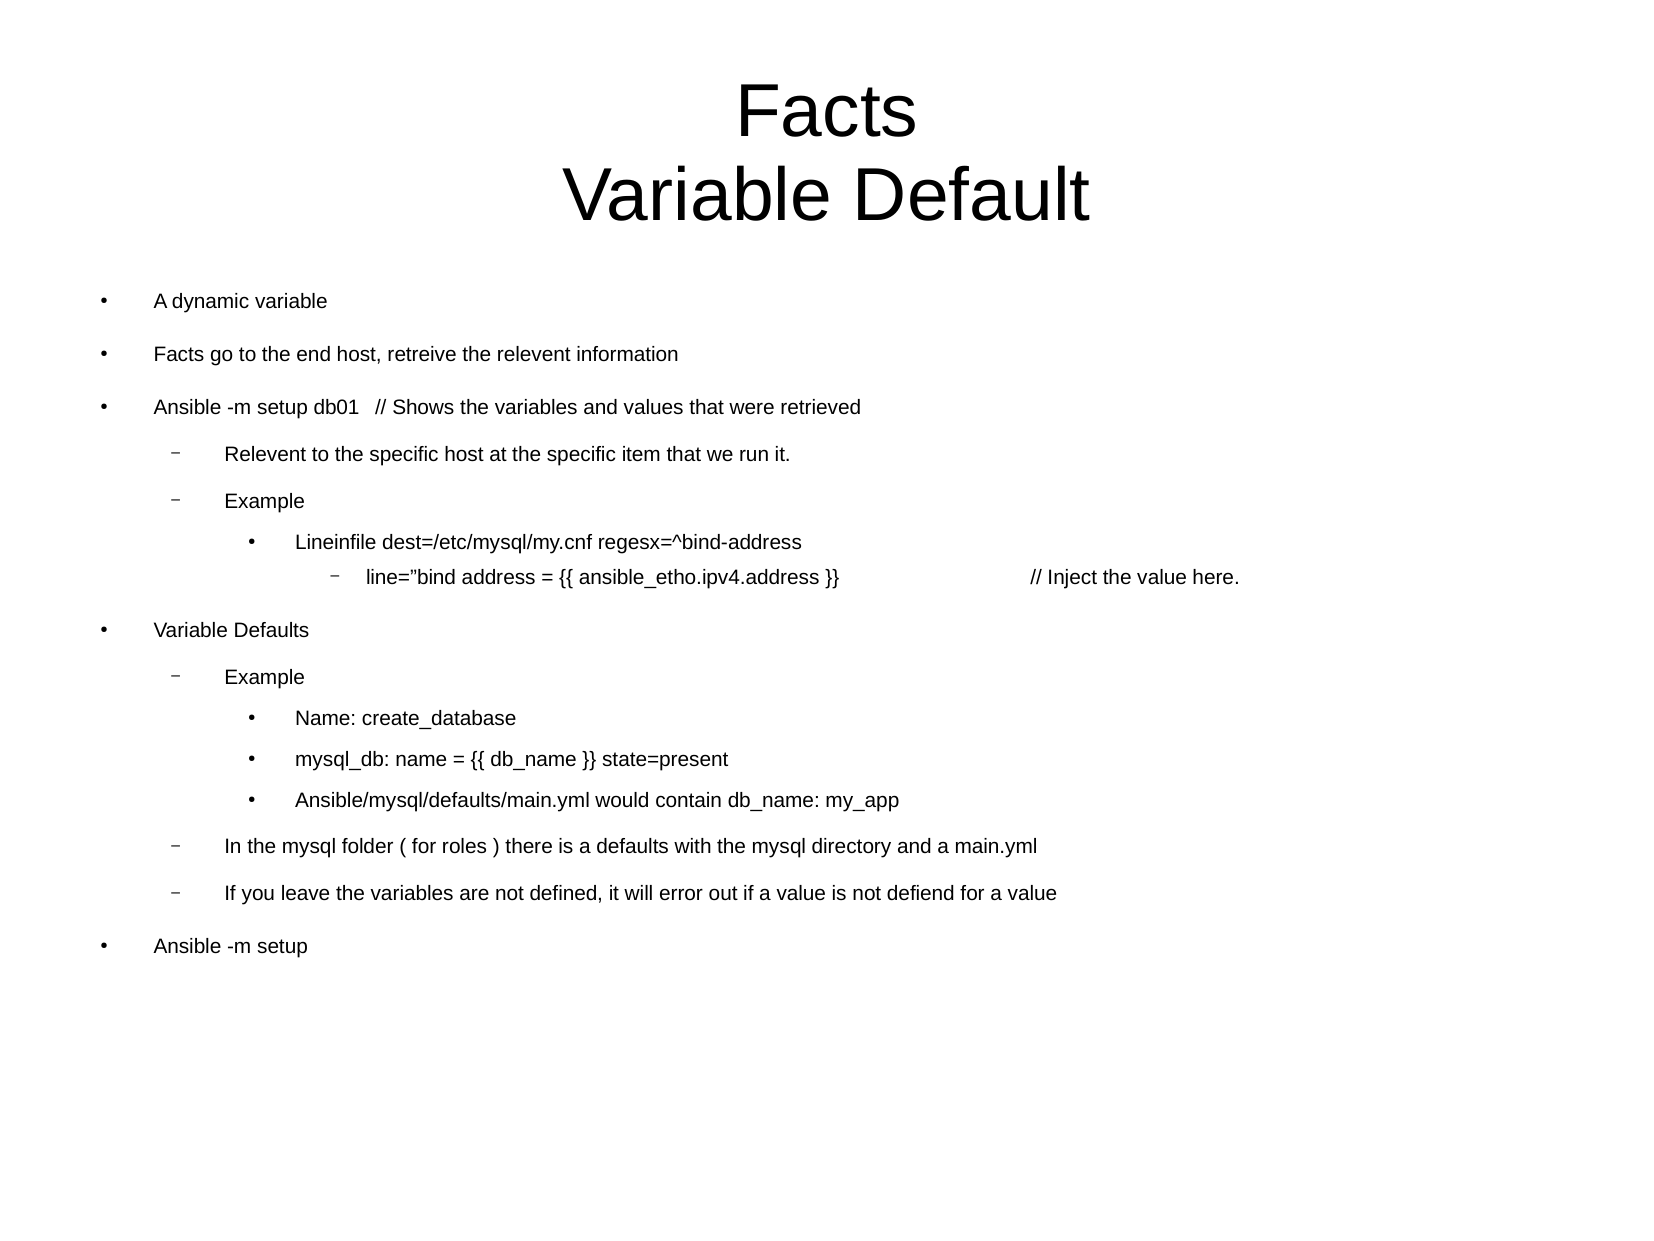

# Facts Variable Default
A dynamic variable
Facts go to the end host, retreive the relevent information
Ansible -m setup db01 	// Shows the variables and values that were retrieved
Relevent to the specific host at the specific item that we run it.
Example
Lineinfile dest=/etc/mysql/my.cnf regesx=^bind-address
line=”bind address = {{ ansible_etho.ipv4.address }}			// Inject the value here.
Variable Defaults
Example
Name: create_database
mysql_db: name = {{ db_name }} state=present
Ansible/mysql/defaults/main.yml would contain db_name: my_app
In the mysql folder ( for roles ) there is a defaults with the mysql directory and a main.yml
If you leave the variables are not defined, it will error out if a value is not defiend for a value
Ansible -m setup